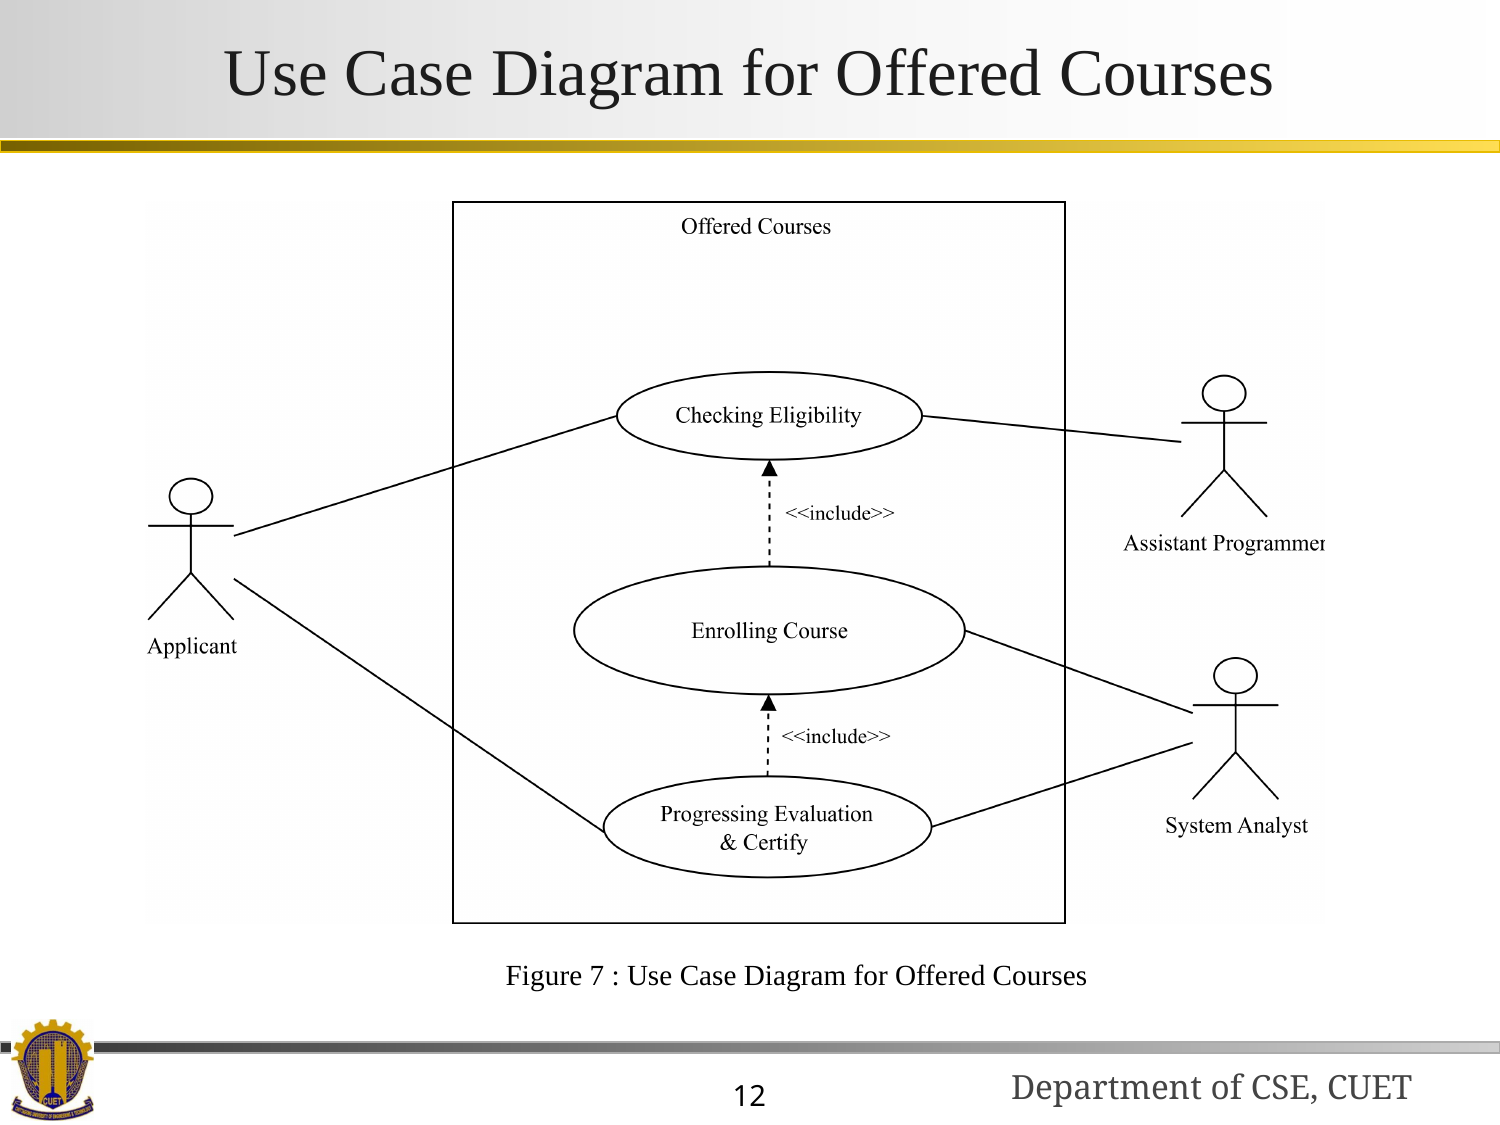

# Use Case Diagram for Offered Courses
 Figure 7 : Use Case Diagram for Offered Courses